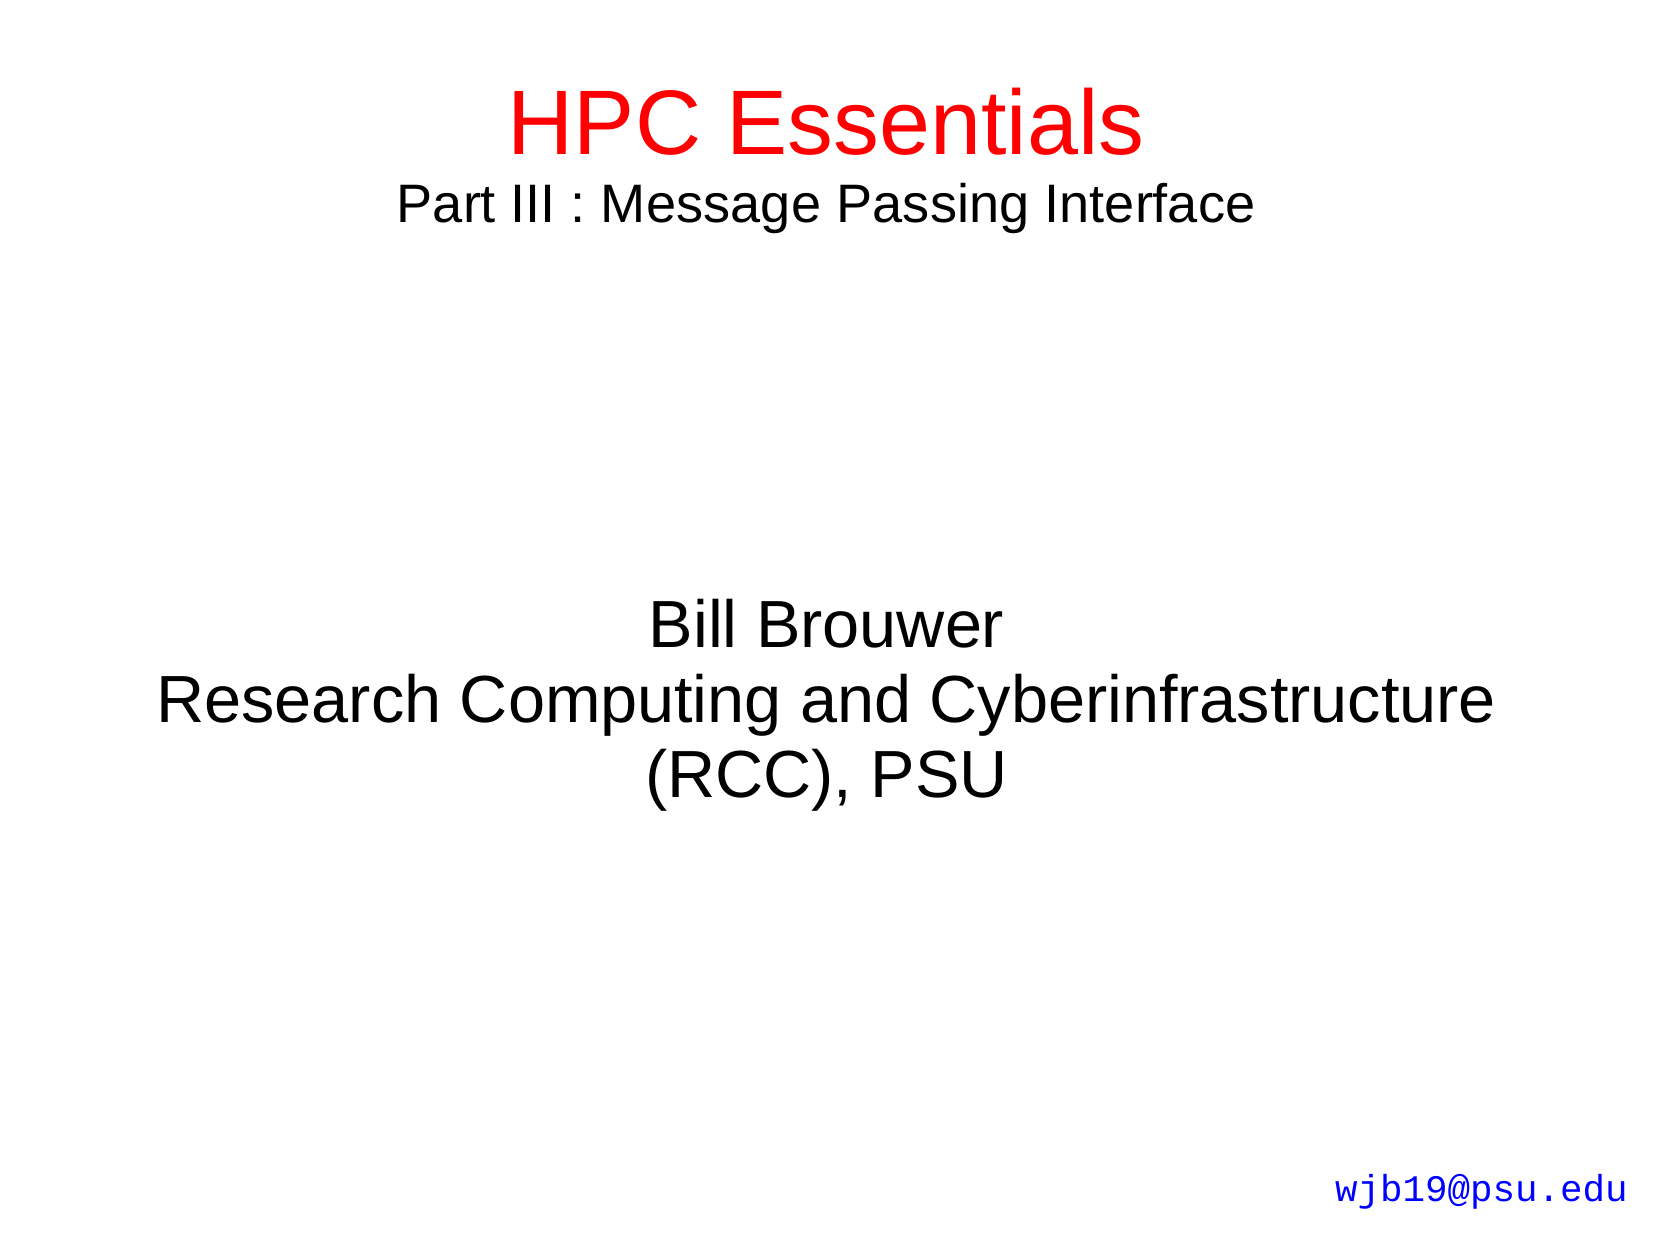

# HPC Essentials Part III : Message Passing Interface
Bill Brouwer
Research Computing and Cyberinfrastructure (RCC), PSU
wjb19@psu.edu